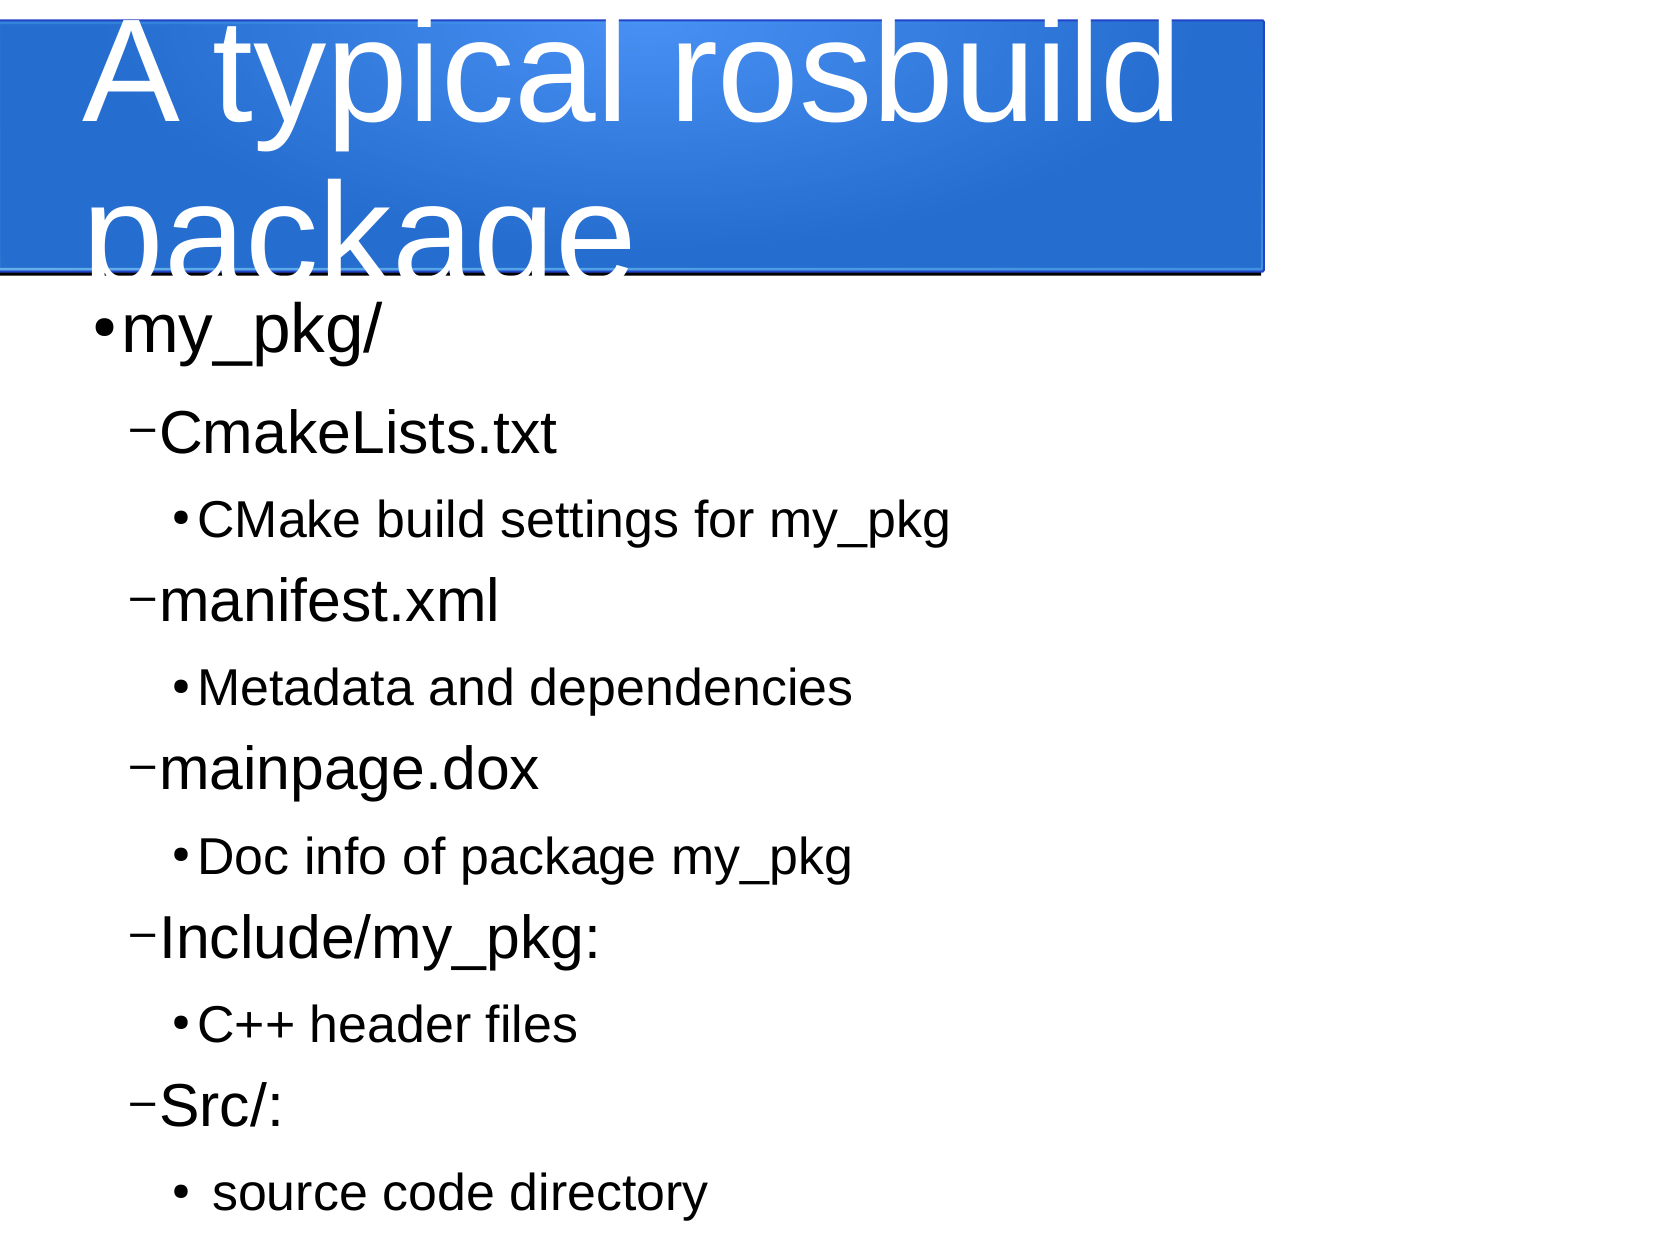

# A typical rosbuild package
my_pkg/
CmakeLists.txt
CMake build settings for my_pkg
manifest.xml
Metadata and dependencies
mainpage.dox
Doc info of package my_pkg
Include/my_pkg:
C++ header files
Src/:
 source code directory